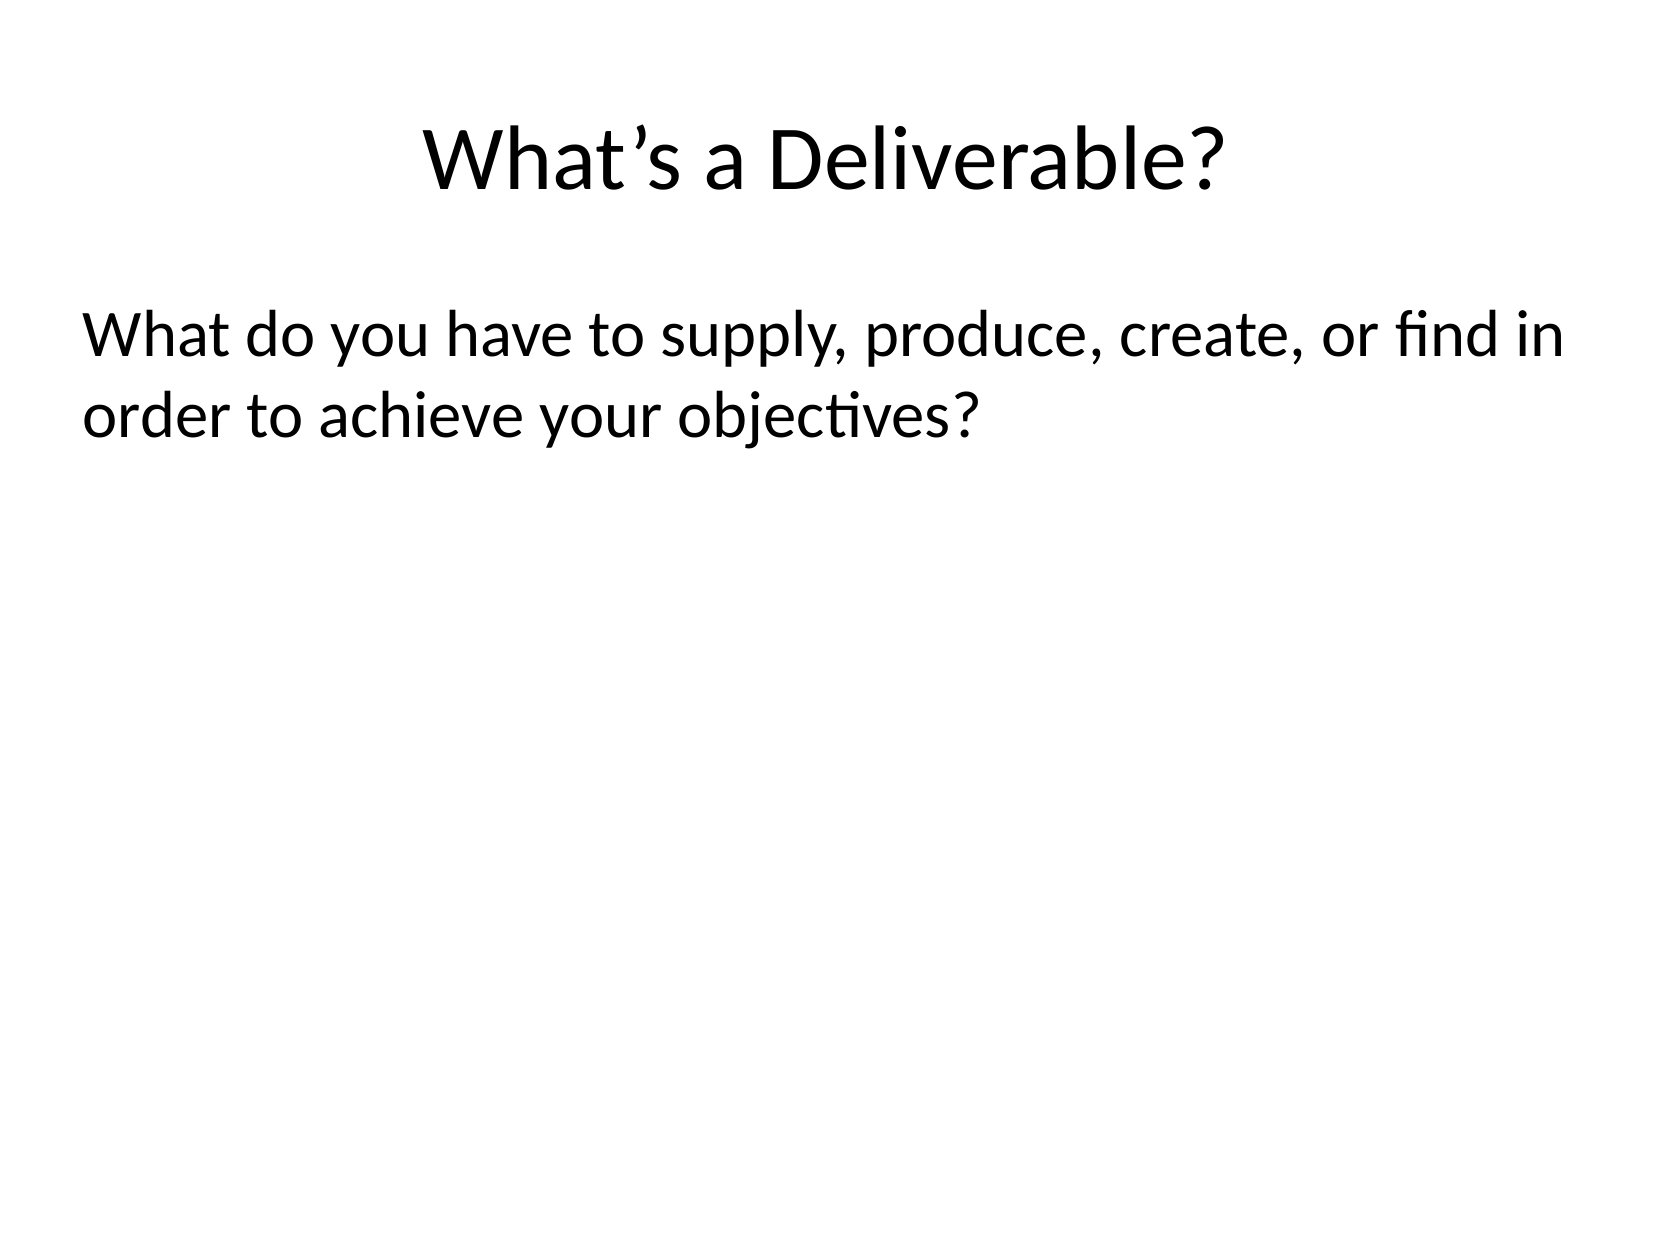

# What’s a Deliverable?
What do you have to supply, produce, create, or find in order to achieve your objectives?